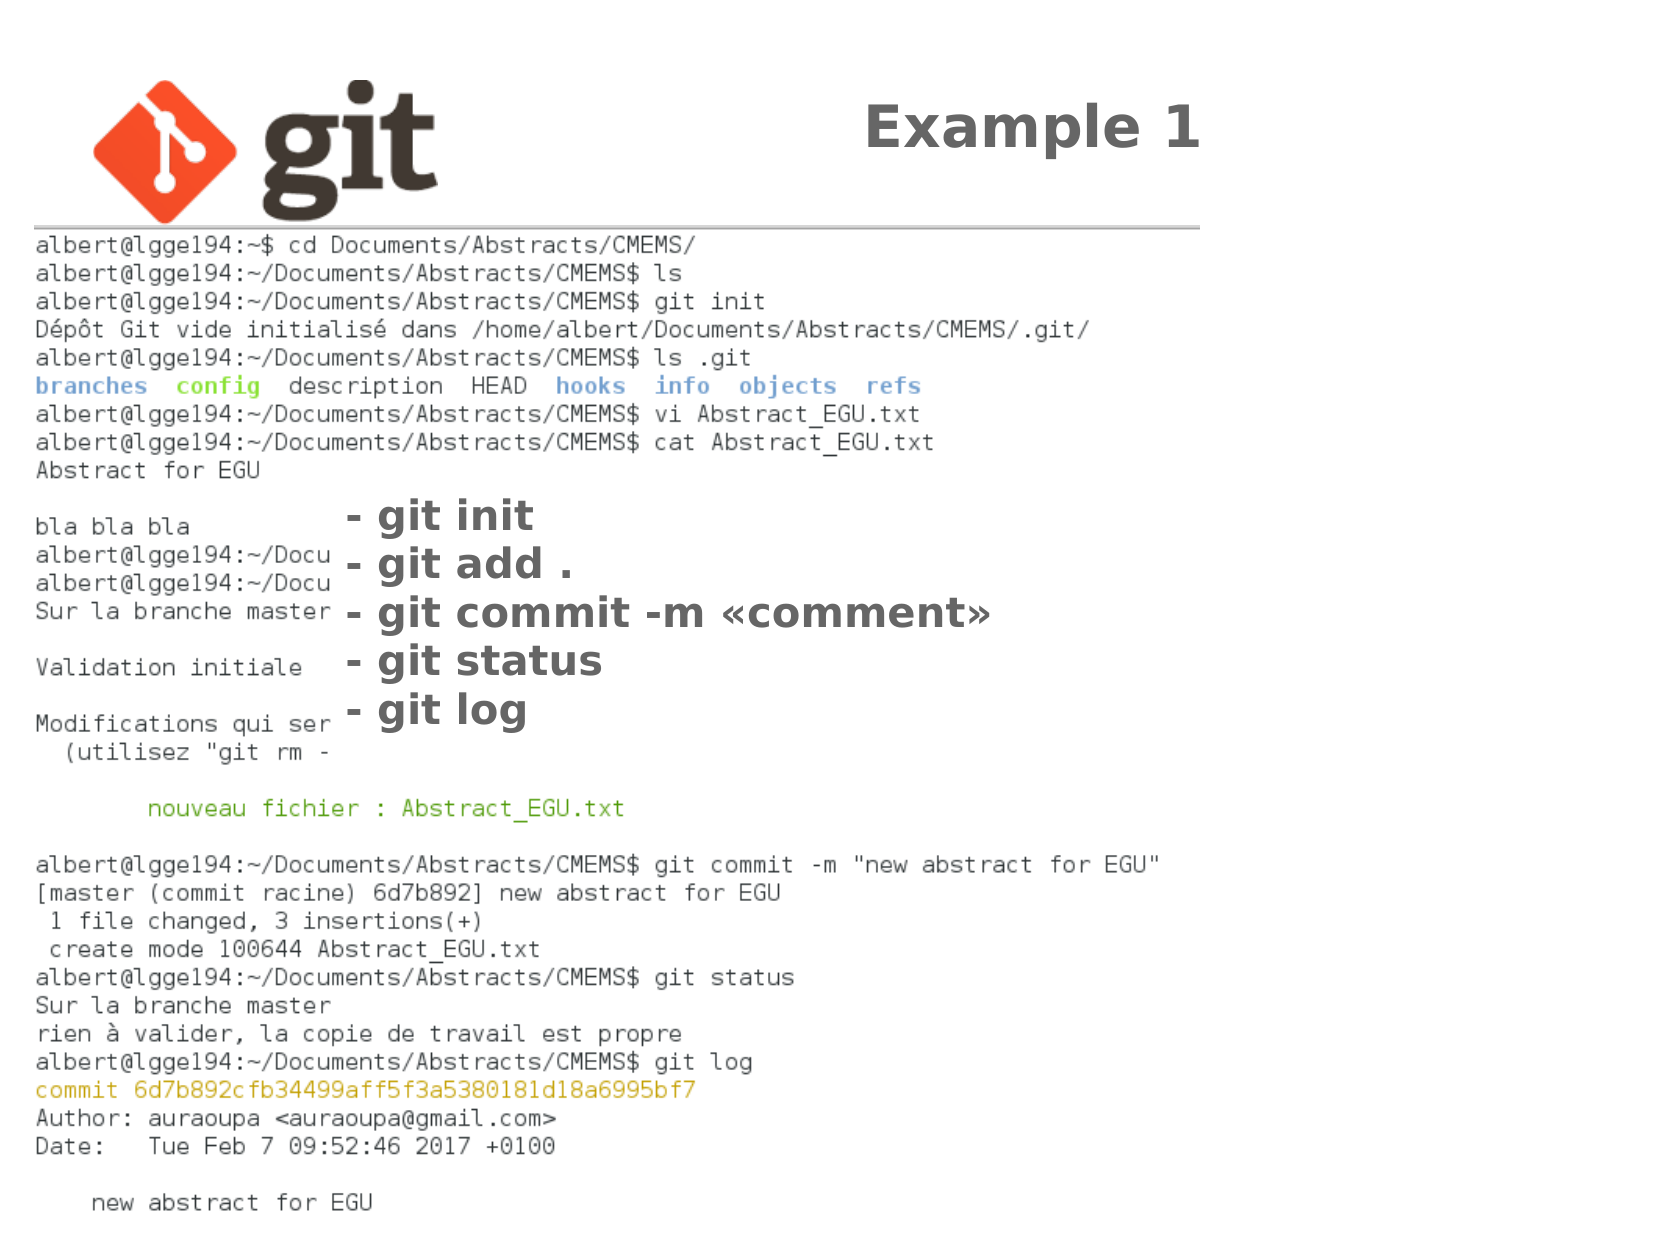

Example 1
- git init
- git add .
- git commit -m «comment»
- git status
- git log